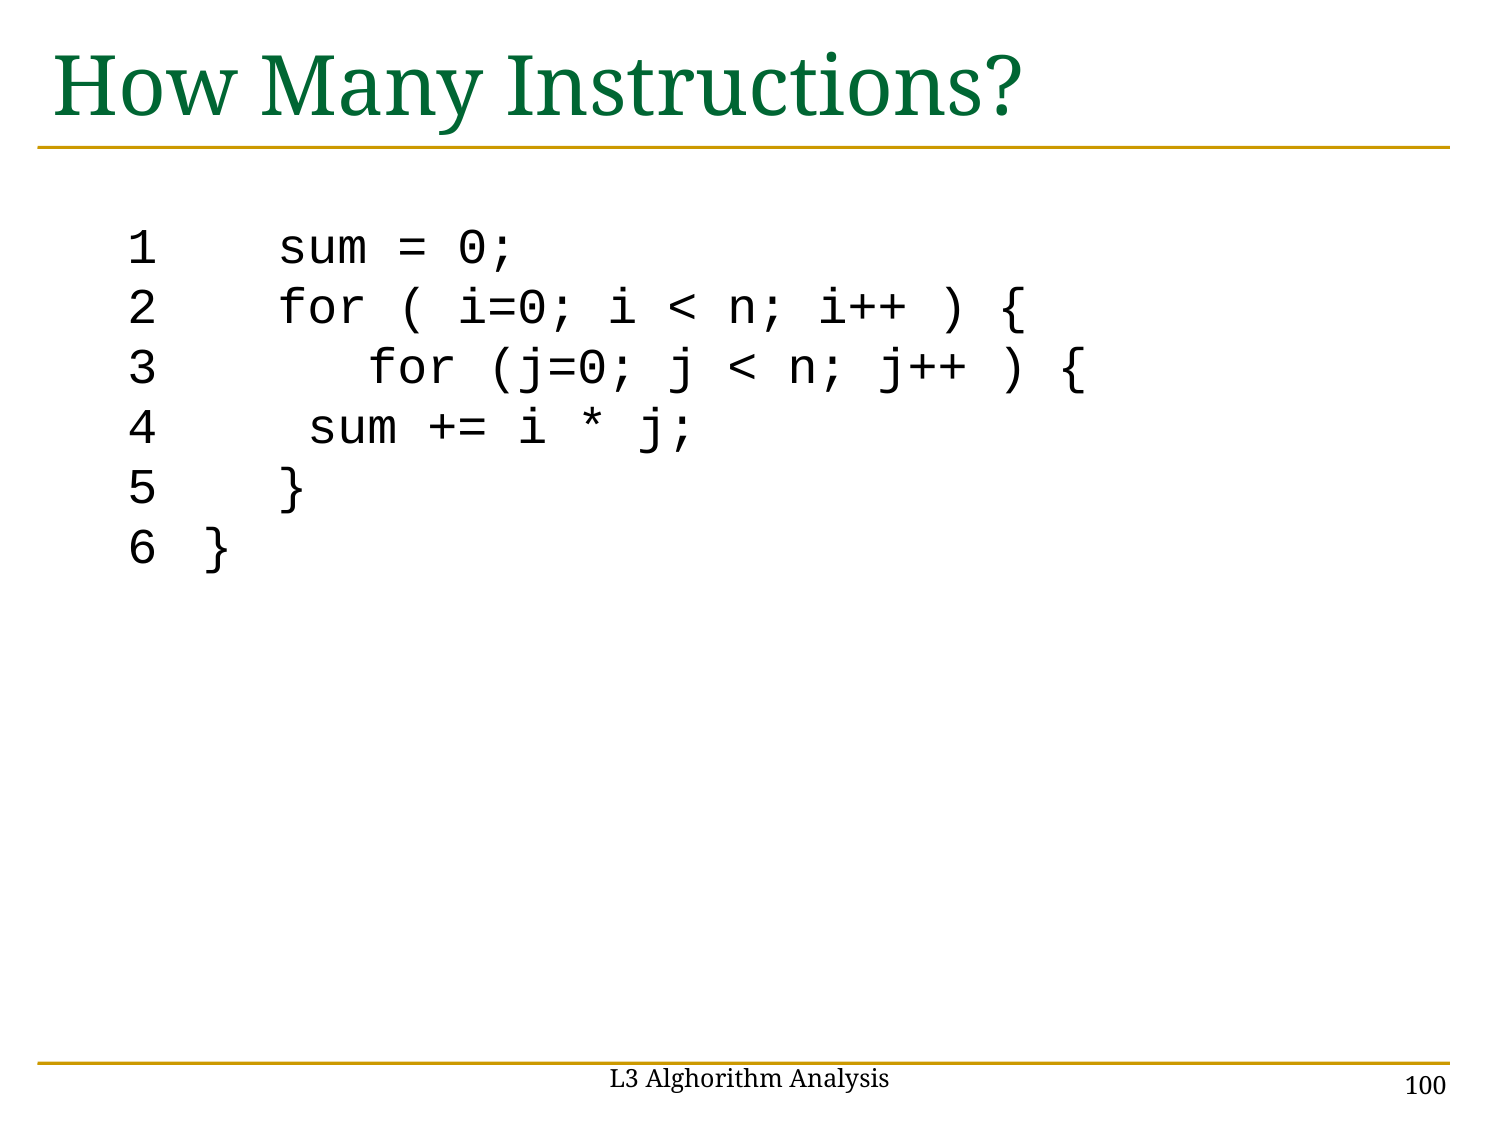

# How Many Instructions?
1 sum = 0;
2 for ( i=0; i < n; i++ ) {
3 for (j=0; j < n; j++ ) {
4		 sum += i * j;
5		}
6	}
L3 Alghorithm Analysis